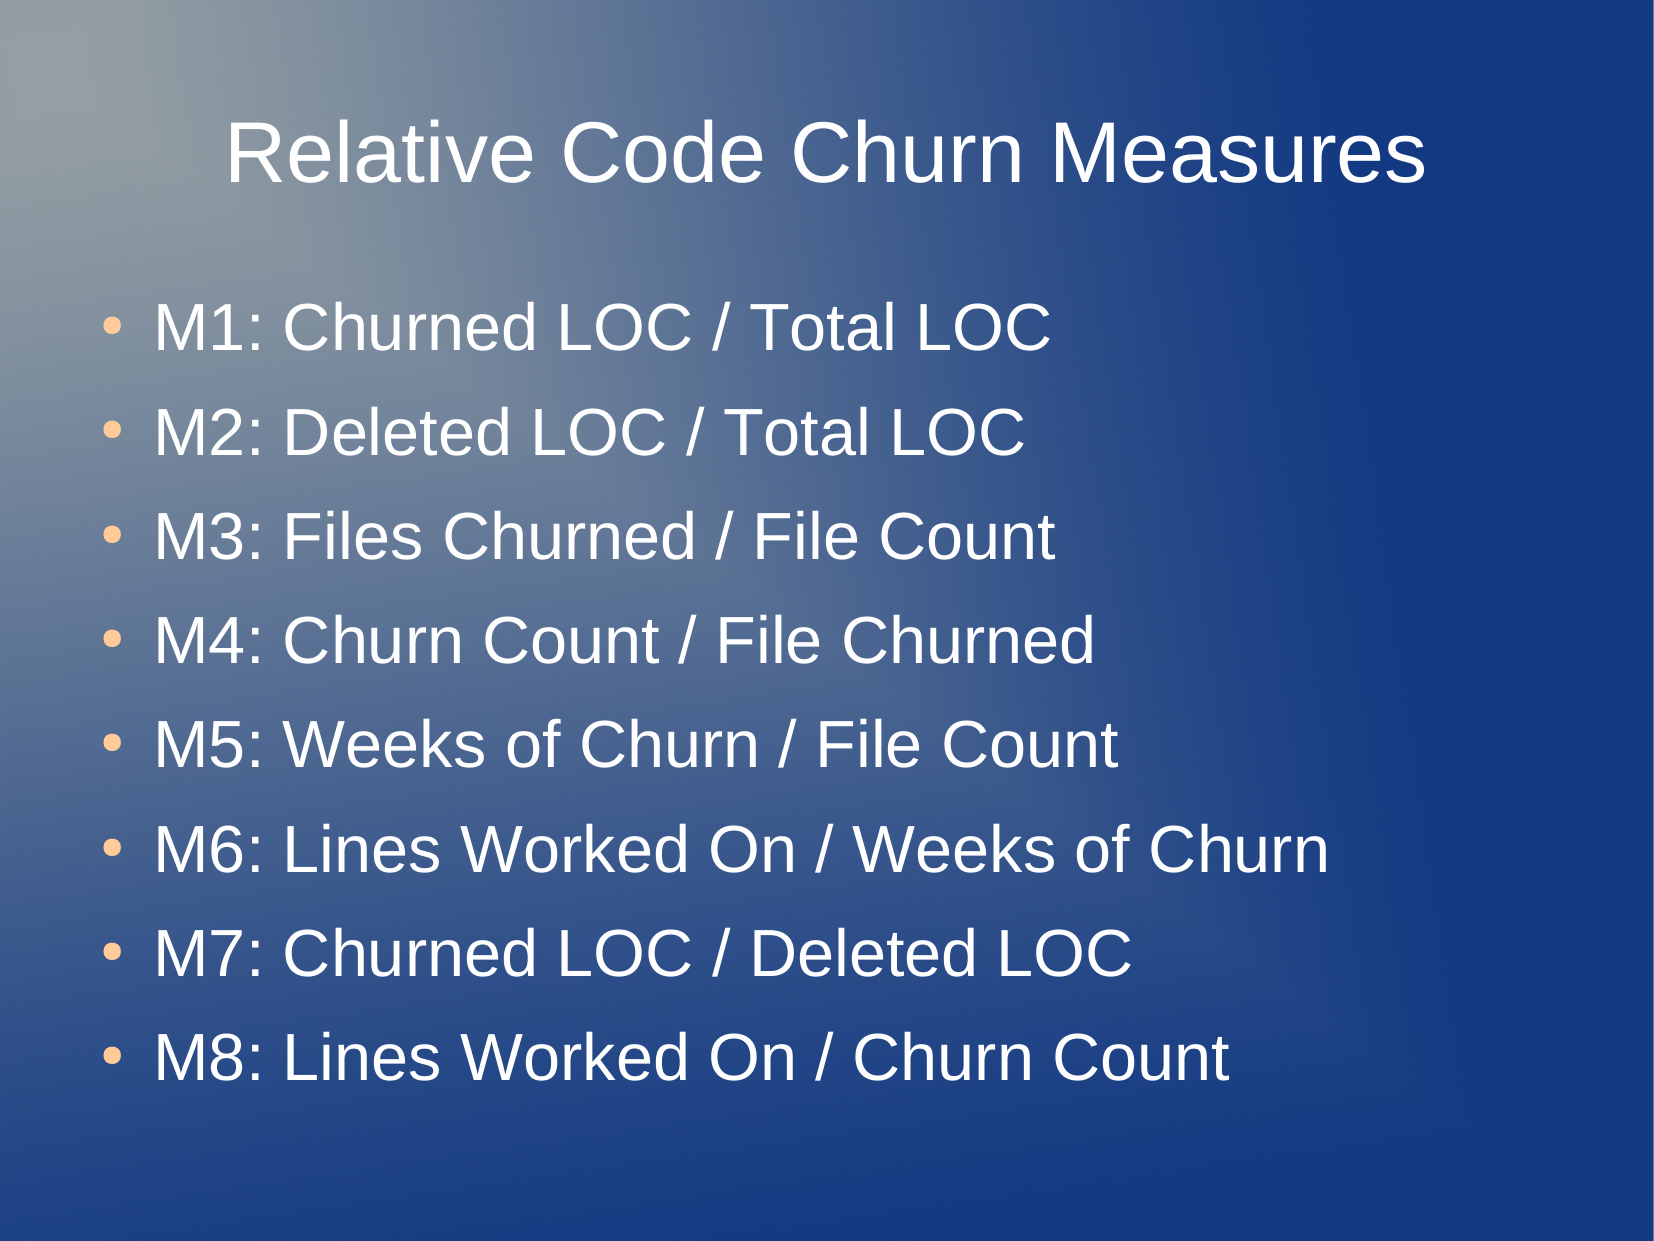

# Relative Code Churn Measures
M1: Churned LOC / Total LOC
M2: Deleted LOC / Total LOC
M3: Files Churned / File Count
M4: Churn Count / File Churned
M5: Weeks of Churn / File Count
M6: Lines Worked On / Weeks of Churn
M7: Churned LOC / Deleted LOC
M8: Lines Worked On / Churn Count